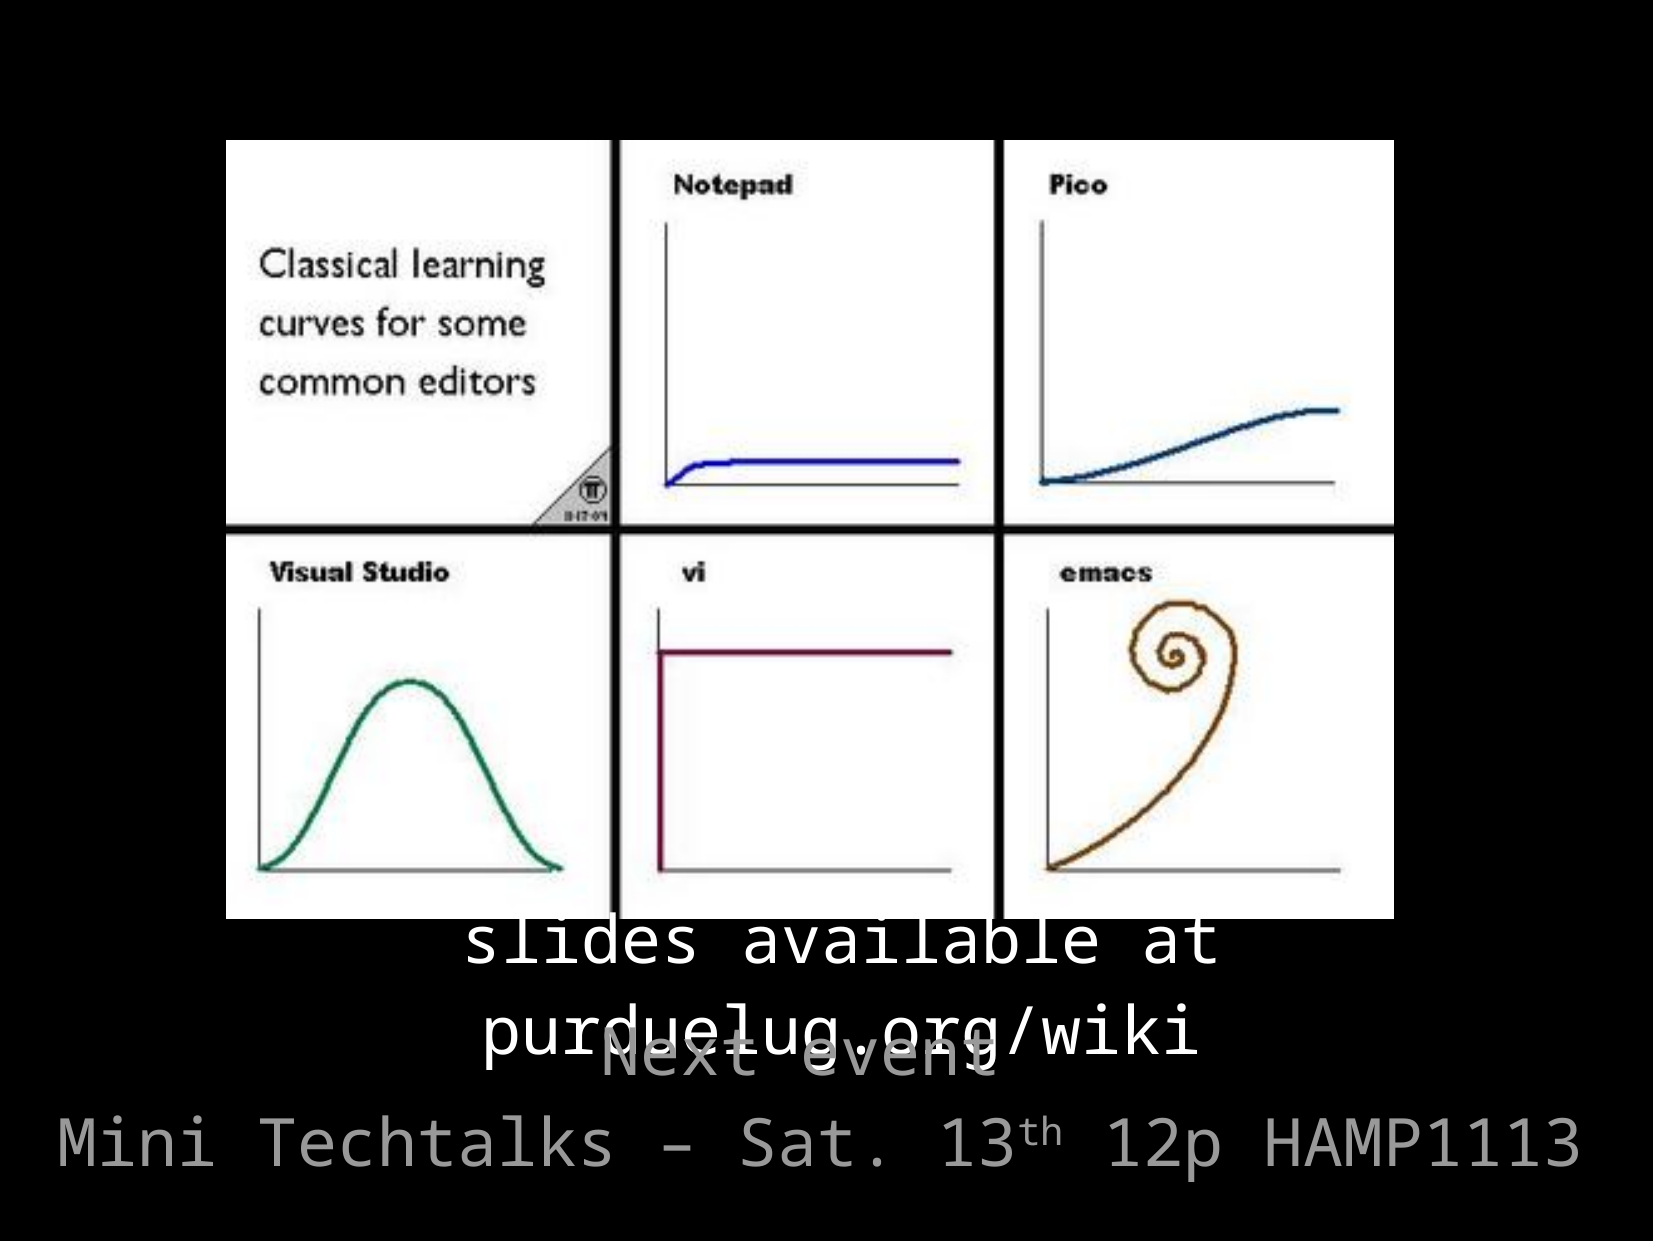

slides available at purduelug.org/wiki
Next event
Mini Techtalks – Sat. 13th 12p HAMP1113